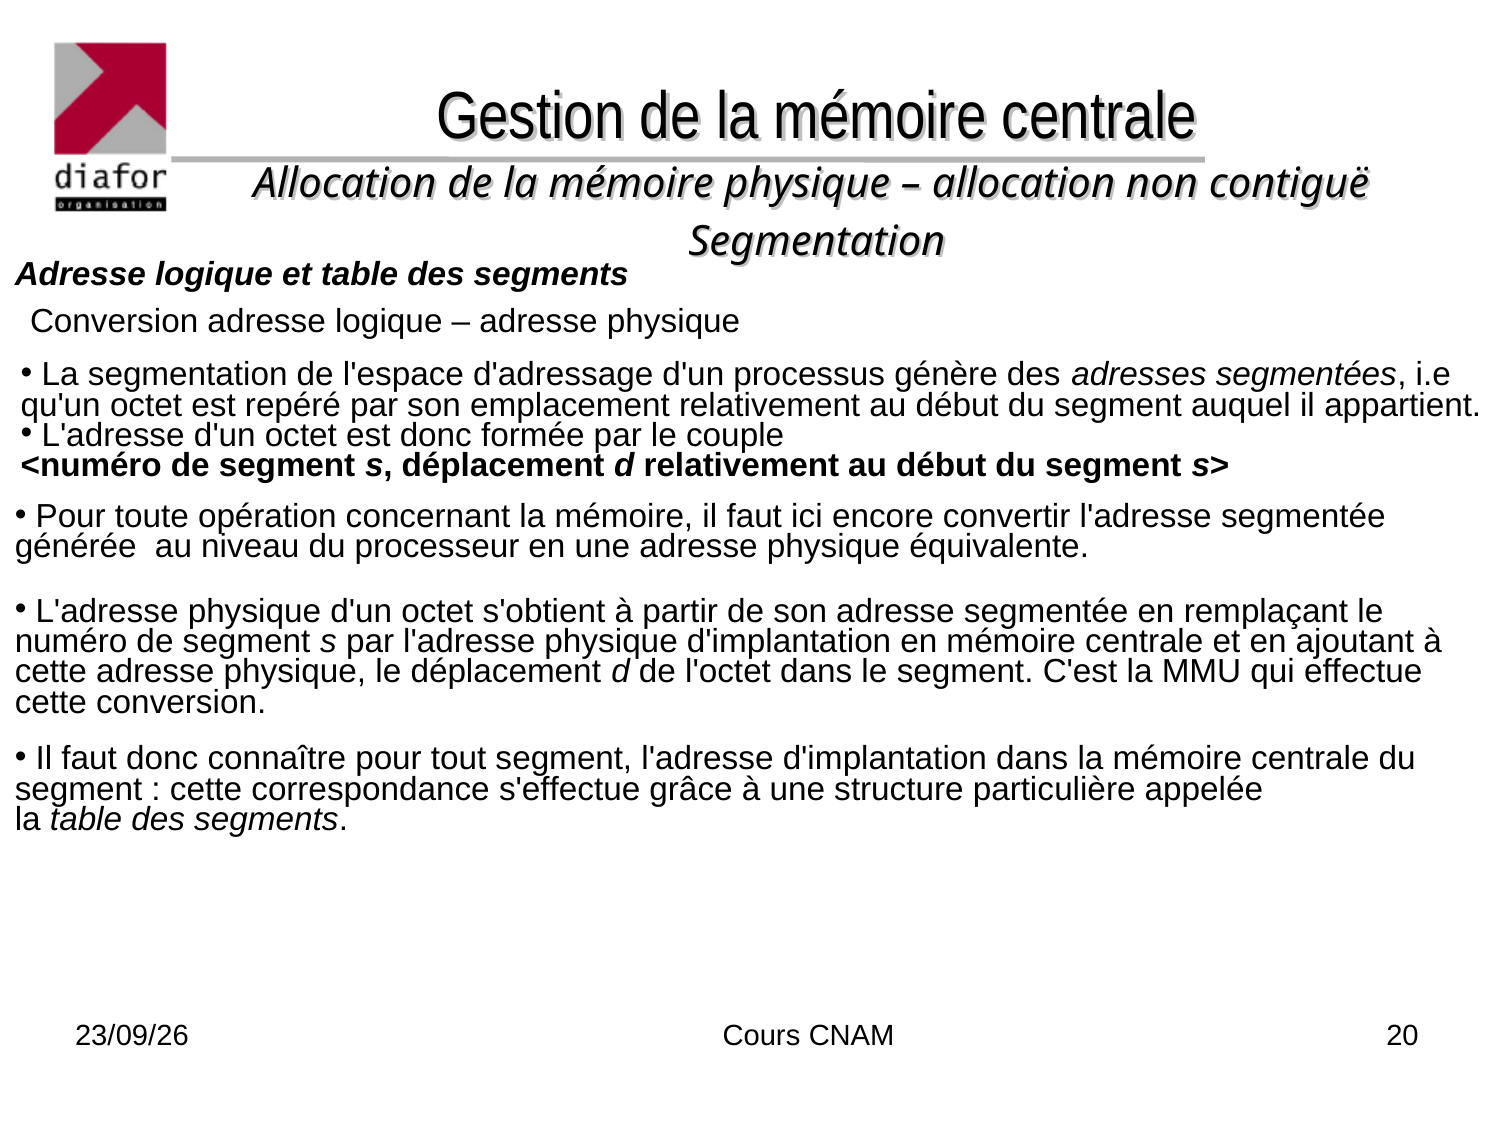

# Gestion de la mémoire centrale Allocation de la mémoire physique – allocation non contiguë Segmentation
Adresse logique et table des segments
 Conversion adresse logique – adresse physique
 La segmentation de l'espace d'adressage d'un processus génère des adresses segmentées, i.e
qu'un octet est repéré par son emplacement relativement au début du segment auquel il appartient.
 L'adresse d'un octet est donc formée par le couple
<numéro de segment s, déplacement d relativement au début du segment s>
 Pour toute opération concernant la mémoire, il faut ici encore convertir l'adresse segmentée
générée au niveau du processeur en une adresse physique équivalente.
 L'adresse physique d'un octet s'obtient à partir de son adresse segmentée en remplaçant le
numéro de segment s par l'adresse physique d'implantation en mémoire centrale et en ajoutant à
cette adresse physique, le déplacement d de l'octet dans le segment. C'est la MMU qui effectue
cette conversion.
 Il faut donc connaître pour tout segment, l'adresse d'implantation dans la mémoire centrale du
segment : cette correspondance s'effectue grâce à une structure particulière appelée
la table des segments.
Cours CNAM
20